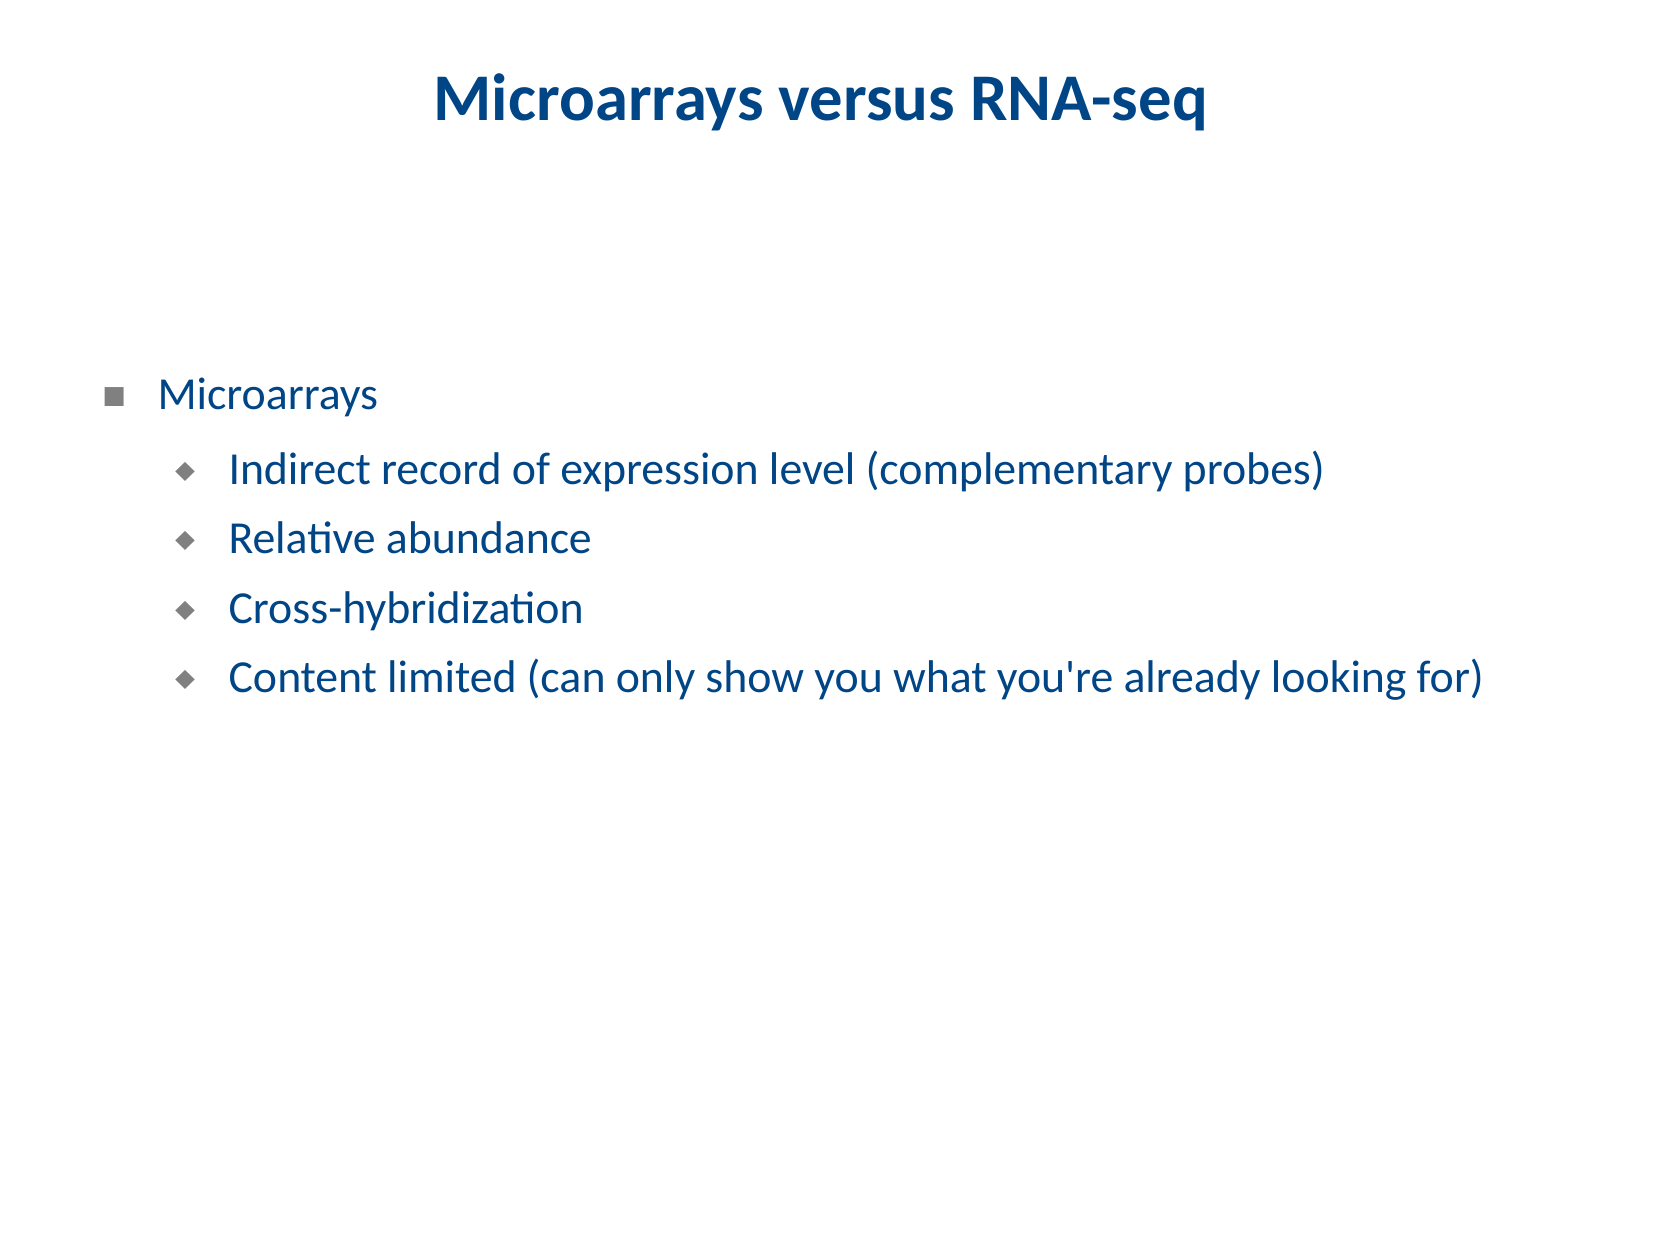

Microarrays versus RNA-seq
# Microarrays
Indirect record of expression level (complementary probes)
Relative abundance
Cross-hybridization
Content limited (can only show you what you're already looking for)